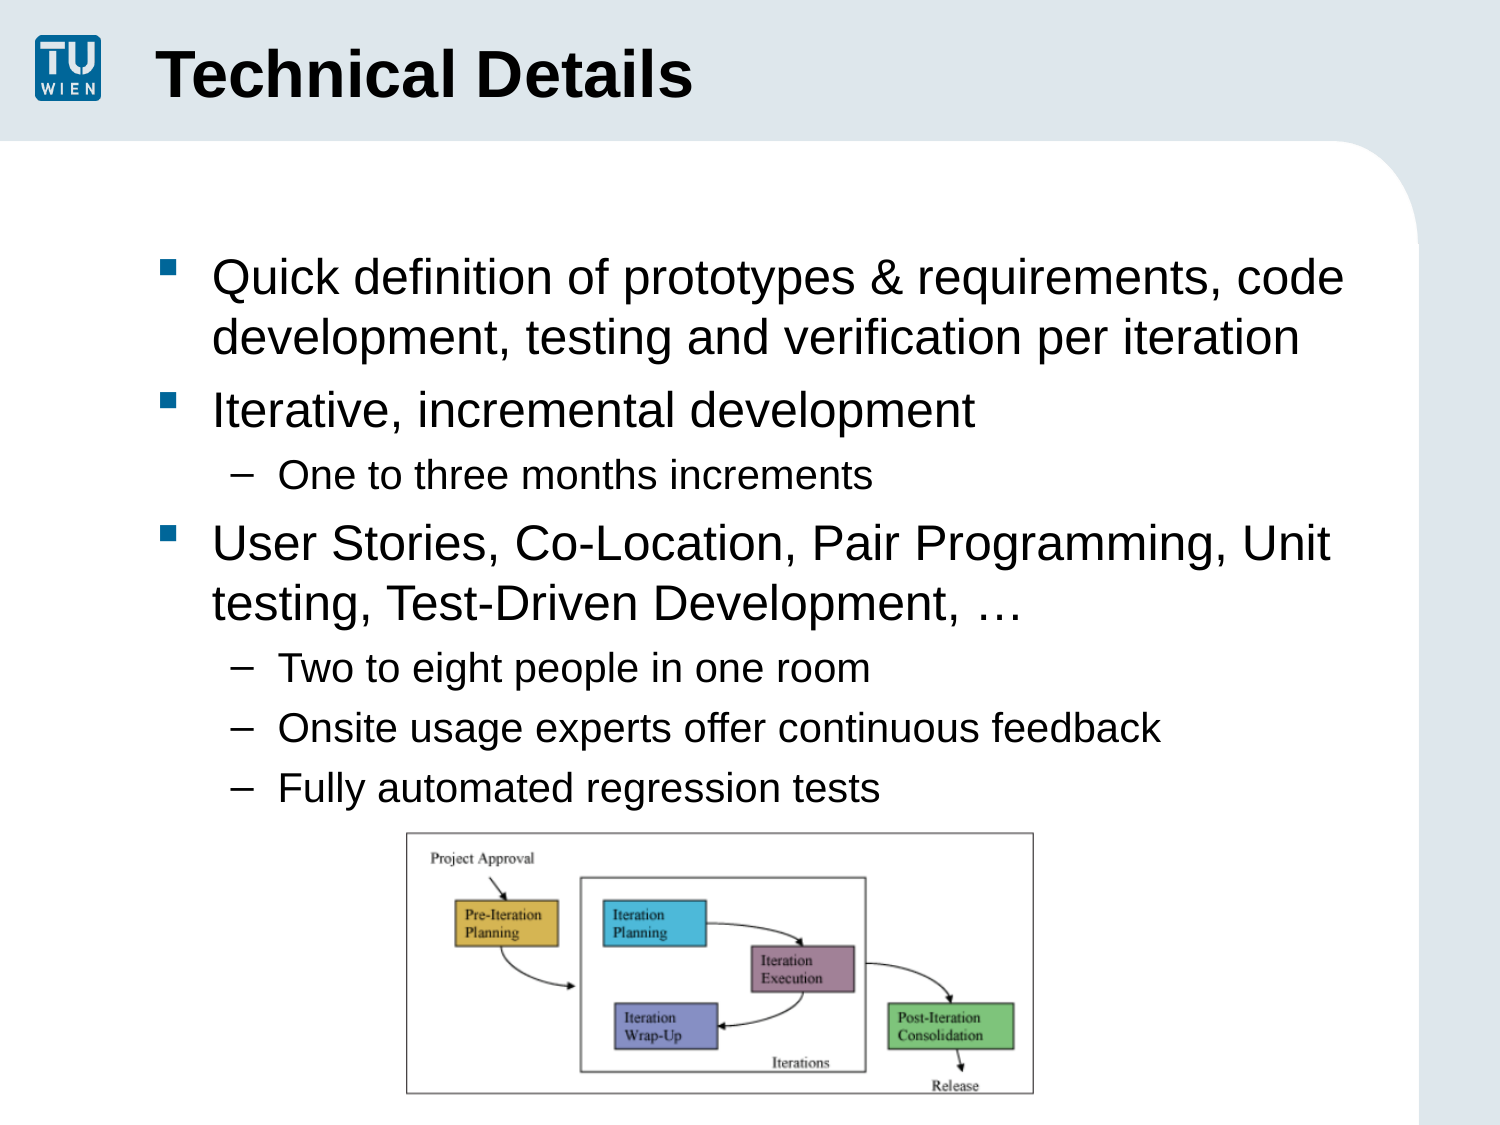

# Technical Details
Quick definition of prototypes & requirements, code development, testing and verification per iteration
Iterative, incremental development
One to three months increments
User Stories, Co-Location, Pair Programming, Unit testing, Test-Driven Development, …
Two to eight people in one room
Onsite usage experts offer continuous feedback
Fully automated regression tests